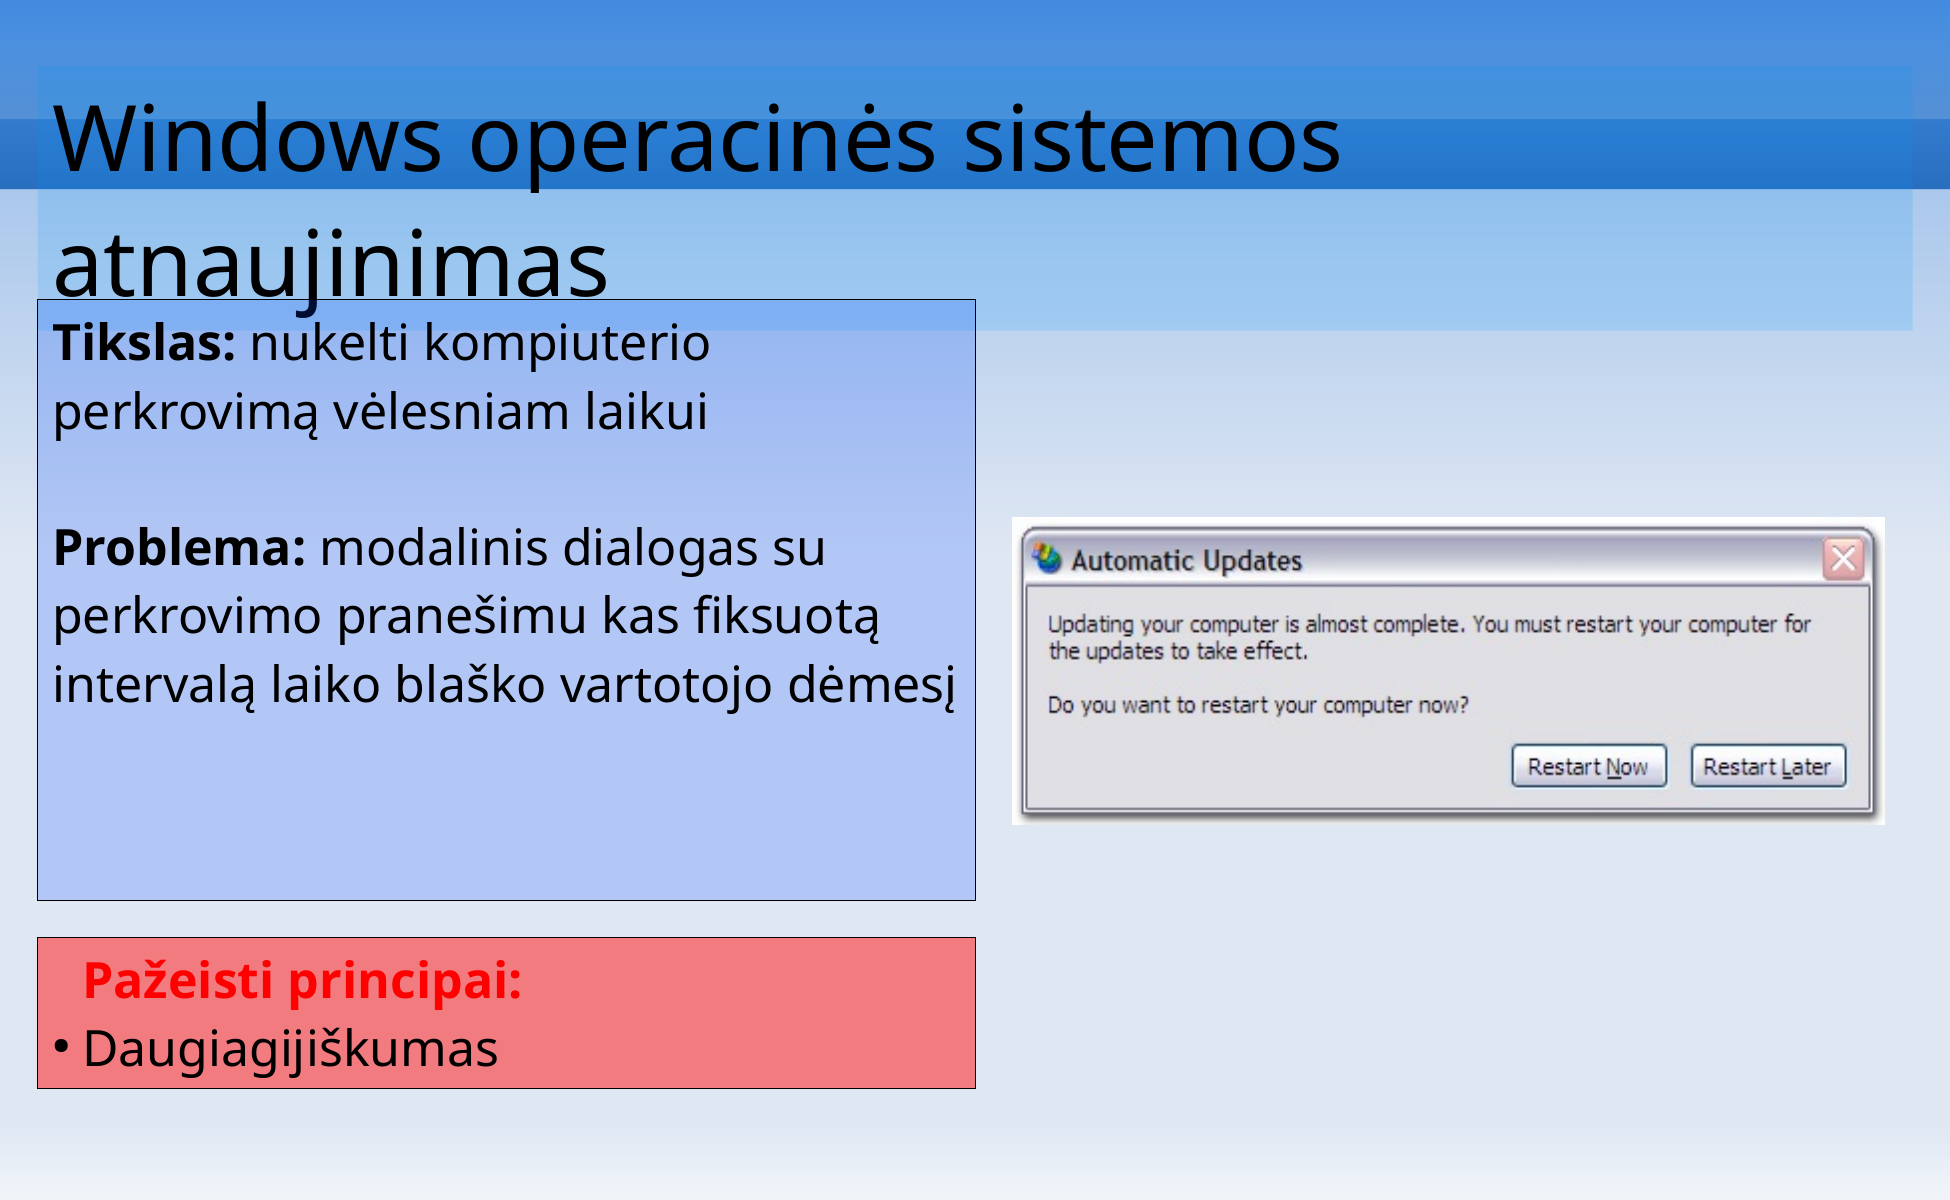

Windows operacinės sistemos atnaujinimas
Tikslas: nukelti kompiuterio perkrovimą vėlesniam laikui
Problema: modalinis dialogas su perkrovimo pranešimu kas fiksuotą intervalą laiko blaško vartotojo dėmesį
Pažeisti principai:
Daugiagijiškumas